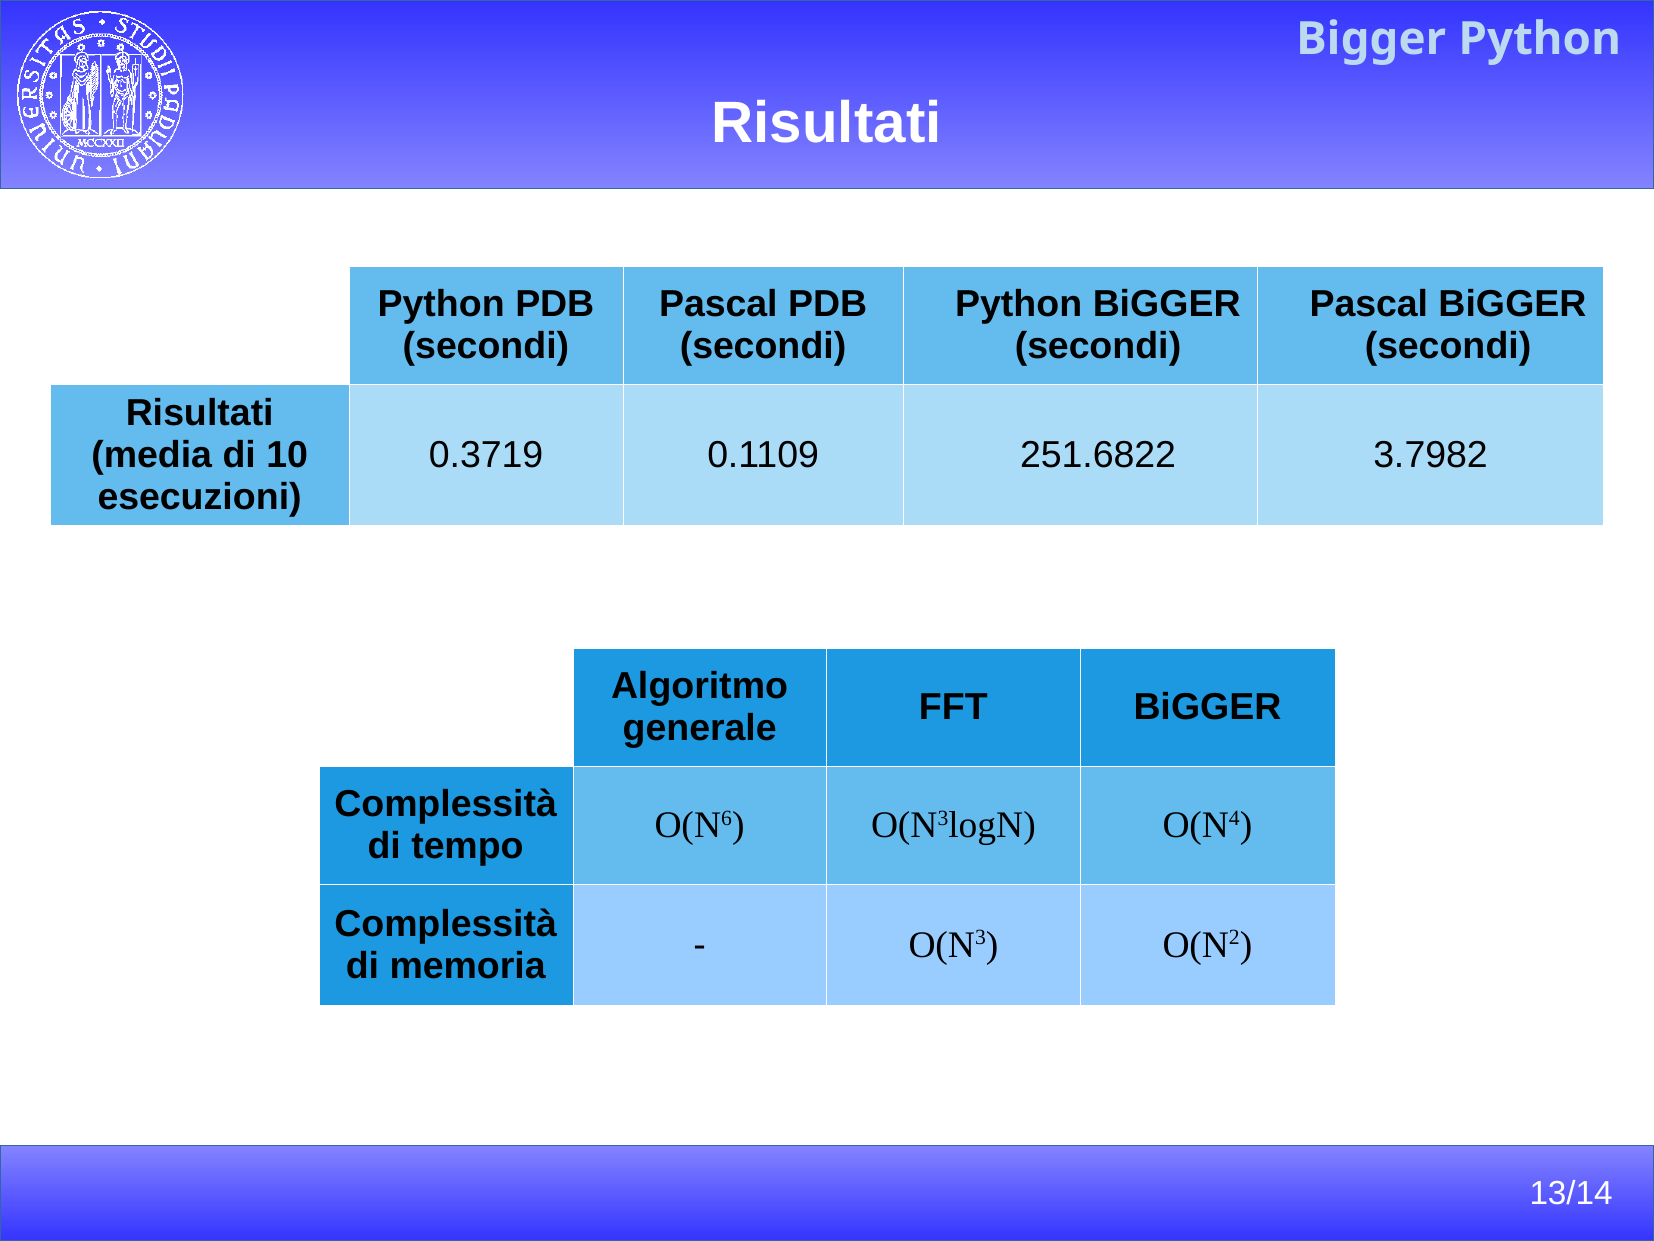

Bigger Python
Risultati
| | Python PDB (secondi) | Pascal PDB (secondi) | Python BiGGER (secondi) | Pascal BiGGER (secondi) |
| --- | --- | --- | --- | --- |
| Risultati (media di 10 esecuzioni) | 0.3719 | 0.1109 | 251.6822 | 3.7982 |
| | Algoritmo generale | FFT | BiGGER |
| --- | --- | --- | --- |
| Complessità di tempo | O(N6) | O(N3logN) | O(N4) |
| Complessità di memoria | - | O(N3) | O(N2) |
13/14